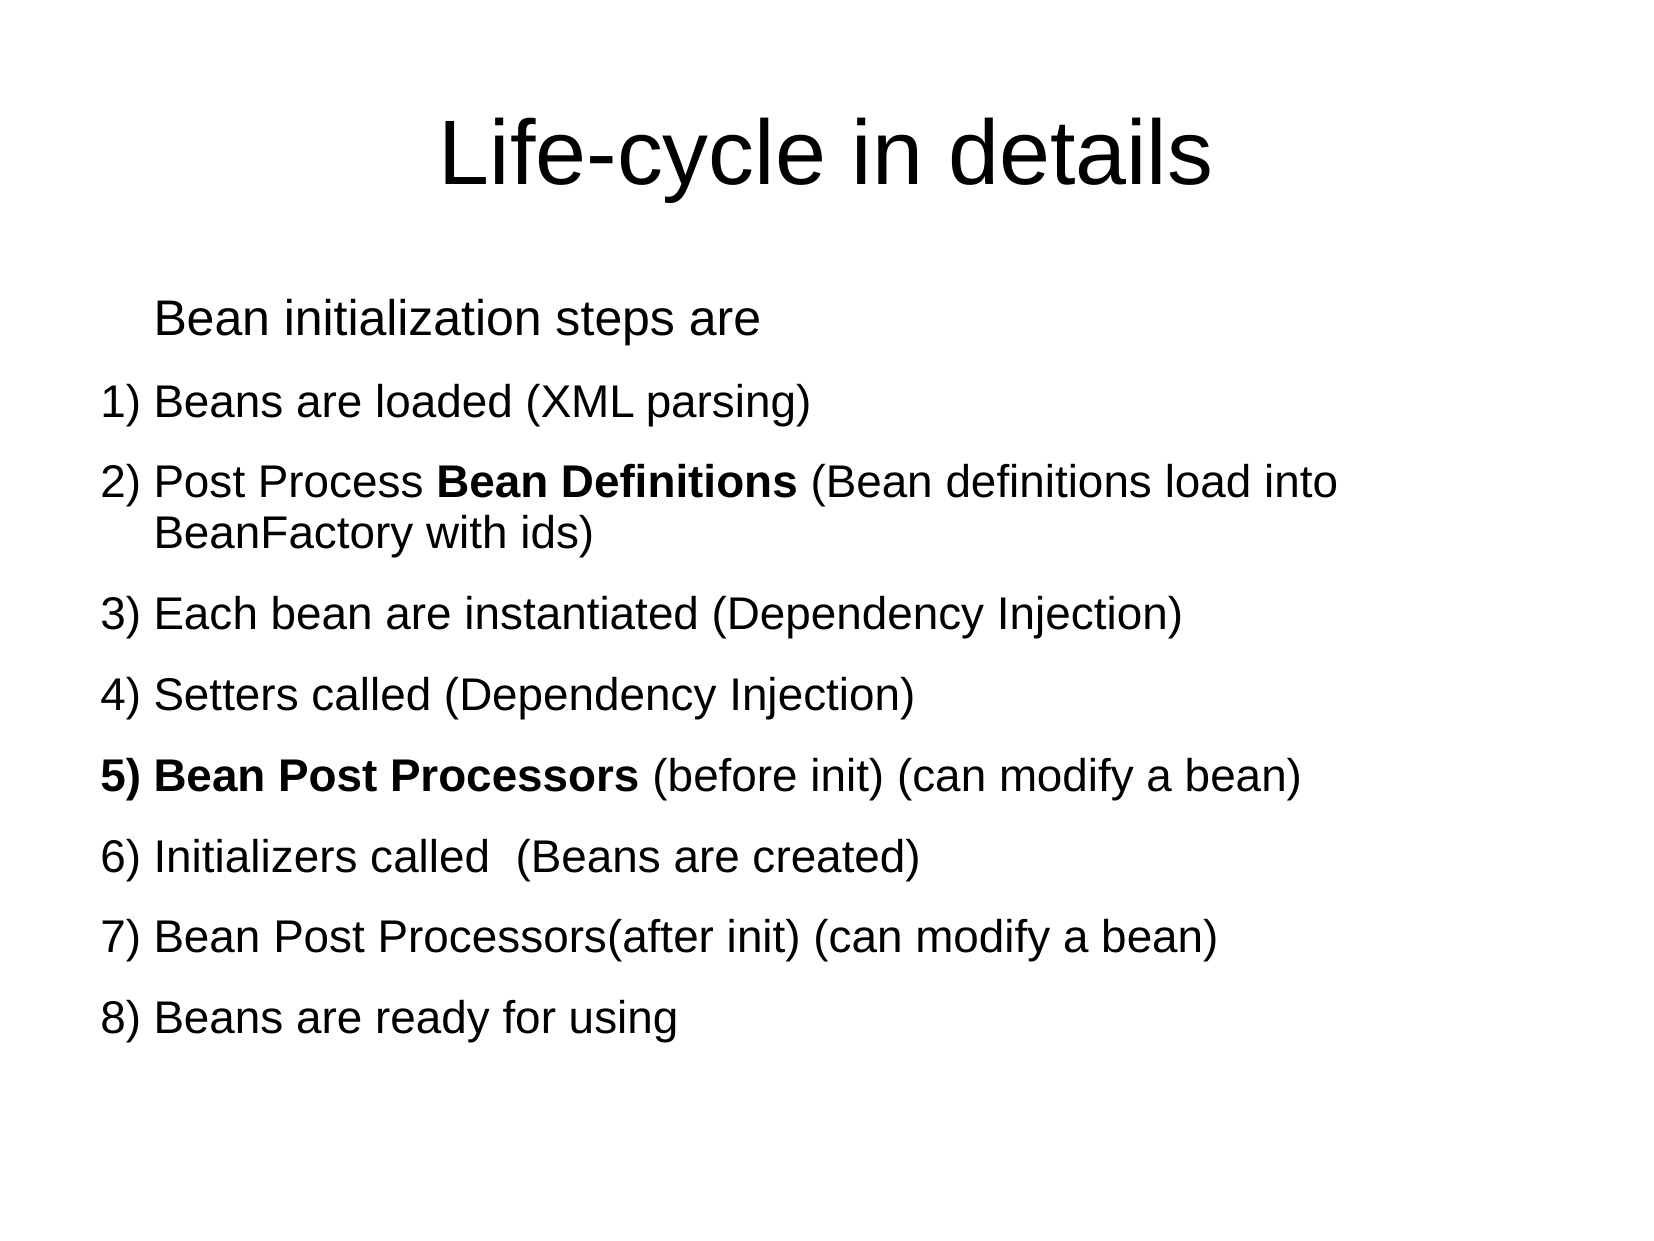

# Life-cycle in details
Bean initialization steps are
Beans are loaded (XML parsing)
Post Process Bean Definitions (Bean definitions load into BeanFactory with ids)
Each bean are instantiated (Dependency Injection)
Setters called (Dependency Injection)
Bean Post Processors (before init) (can modify a bean)
Initializers called (Beans are created)
Bean Post Processors(after init) (can modify a bean)
Beans are ready for using